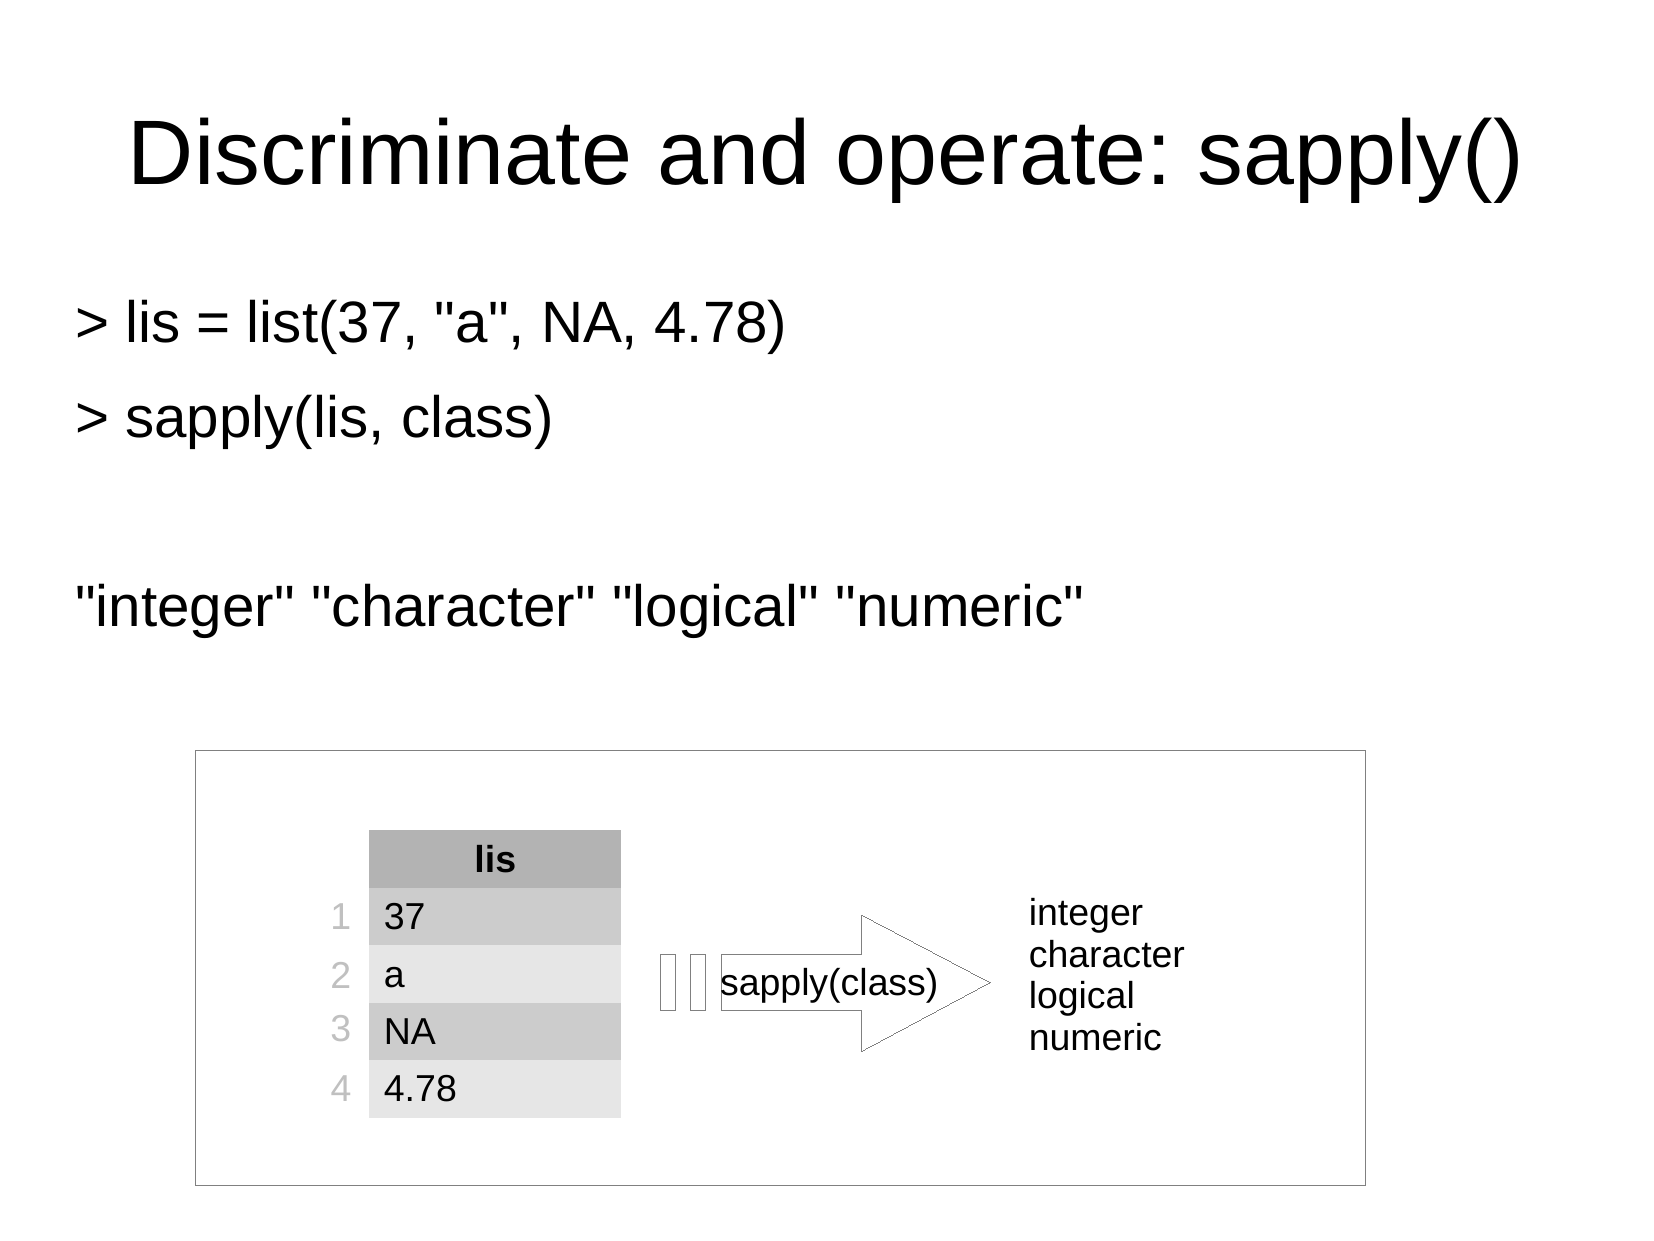

# Discriminate and operate: sapply()
> lis = list(37, "a", NA, 4.78)
> sapply(lis, class)
"integer" "character" "logical" "numeric"
| lis |
| --- |
| 37 |
| a |
| NA |
| 4.78 |
integer
1
sapply(class)
character
2
logical
3
numeric
4